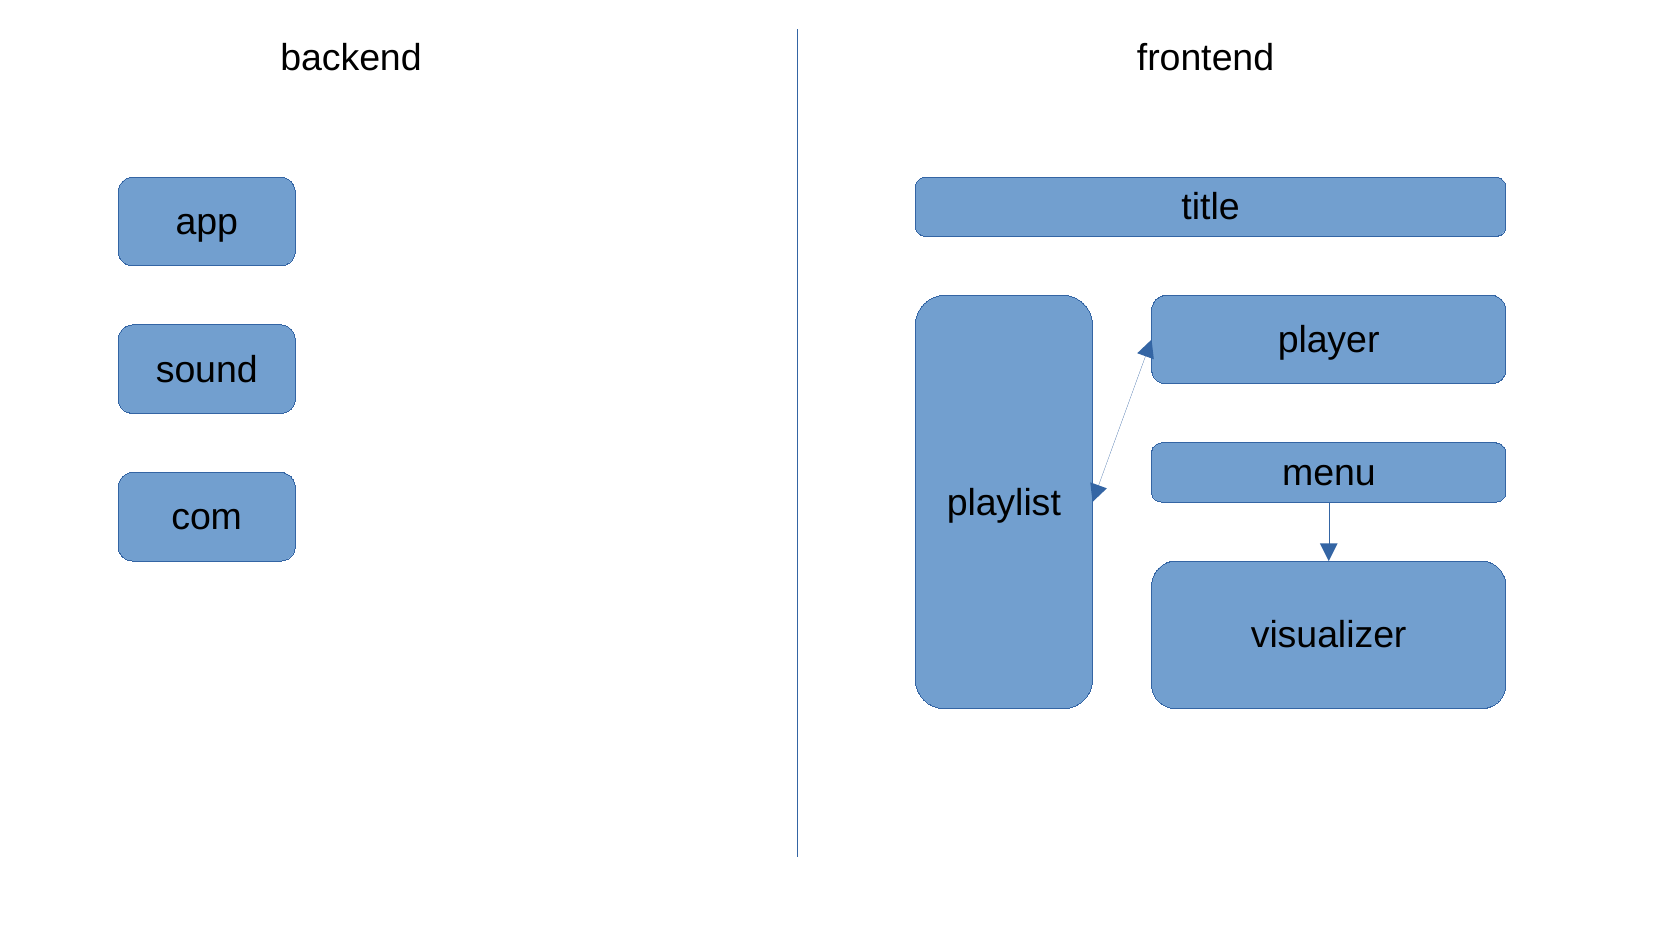

backend
frontend
app
title
playlist
player
sound
menu
com
visualizer